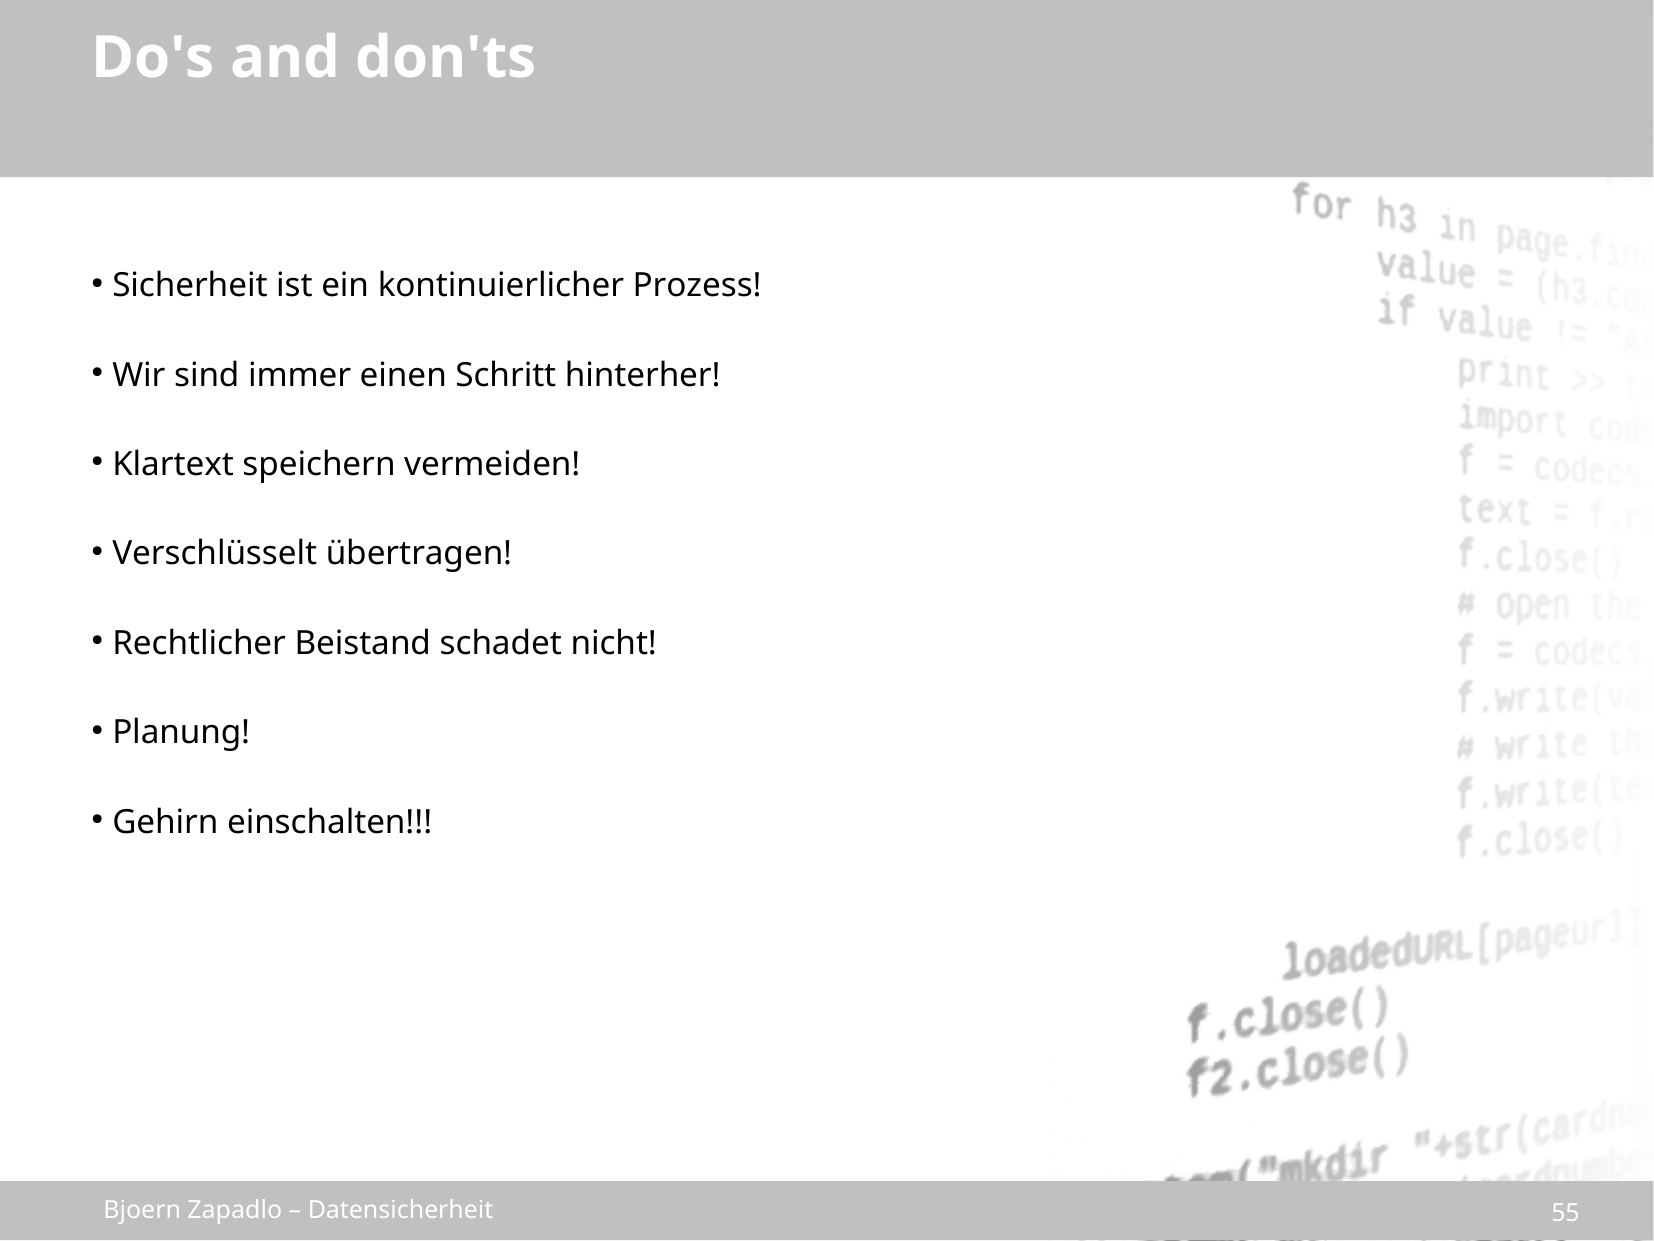

Do's and don'ts
 Sicherheit ist ein kontinuierlicher Prozess!
 Wir sind immer einen Schritt hinterher!
 Klartext speichern vermeiden!
 Verschlüsselt übertragen!
 Rechtlicher Beistand schadet nicht!
 Planung!
 Gehirn einschalten!!!